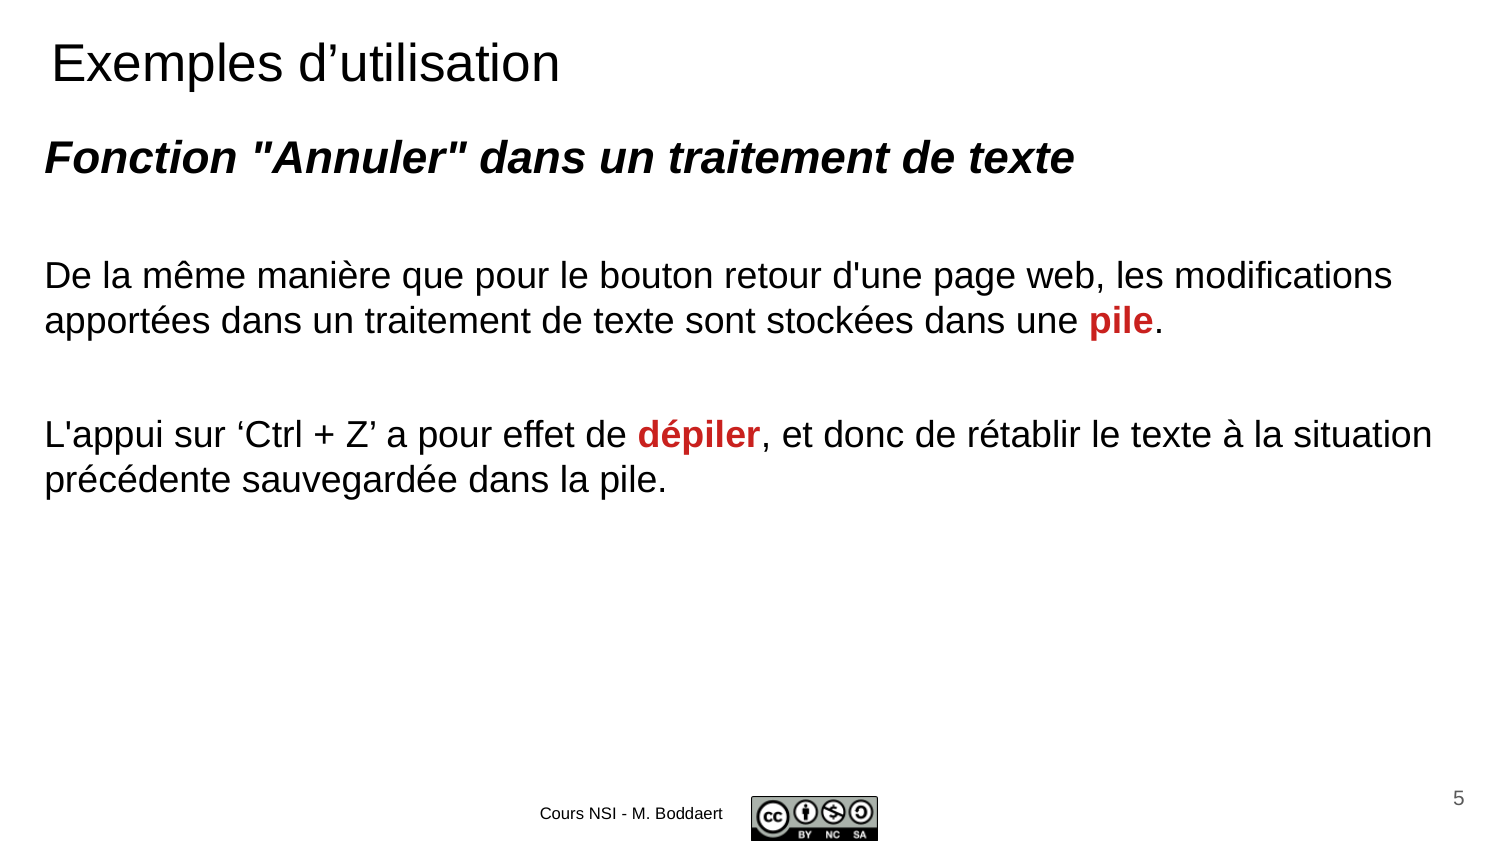

# Exemples d’utilisation
Fonction "Annuler" dans un traitement de texte
De la même manière que pour le bouton retour d'une page web, les modifications apportées dans un traitement de texte sont stockées dans une pile.
L'appui sur ‘Ctrl + Z’ a pour effet de dépiler, et donc de rétablir le texte à la situation précédente sauvegardée dans la pile.